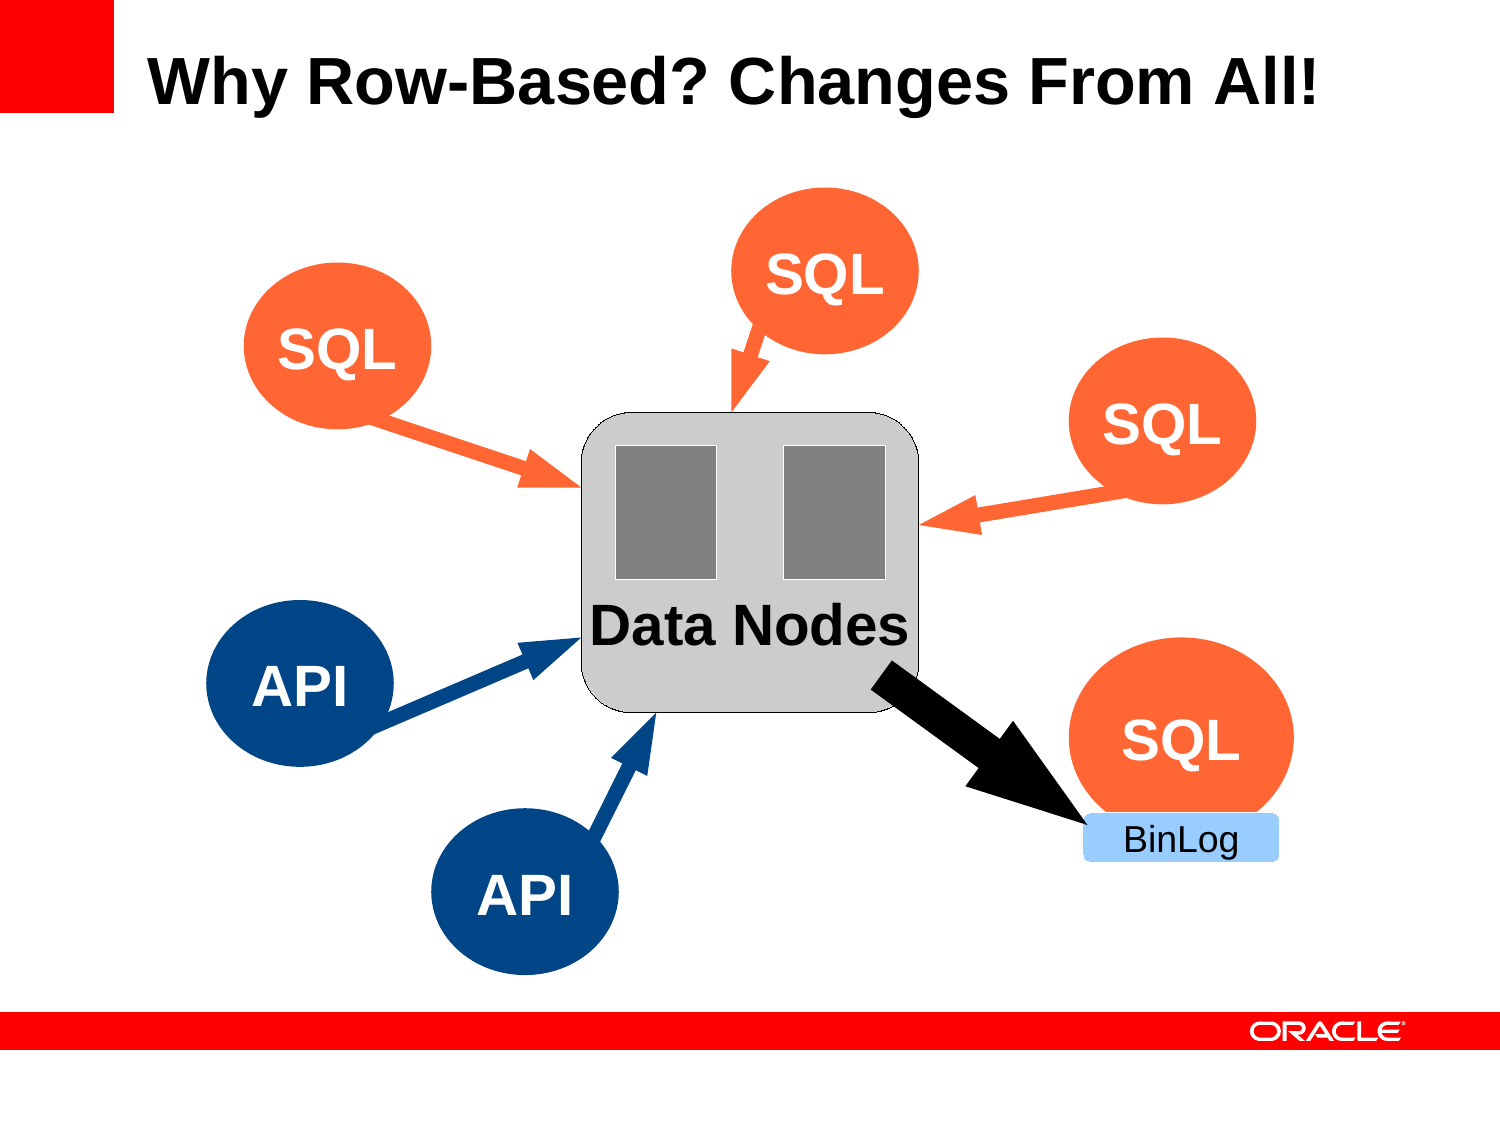

# Why Row-Based? Changes From All!
SQL
SQL
SQL
Data Nodes
API
SQL
BinLog
API